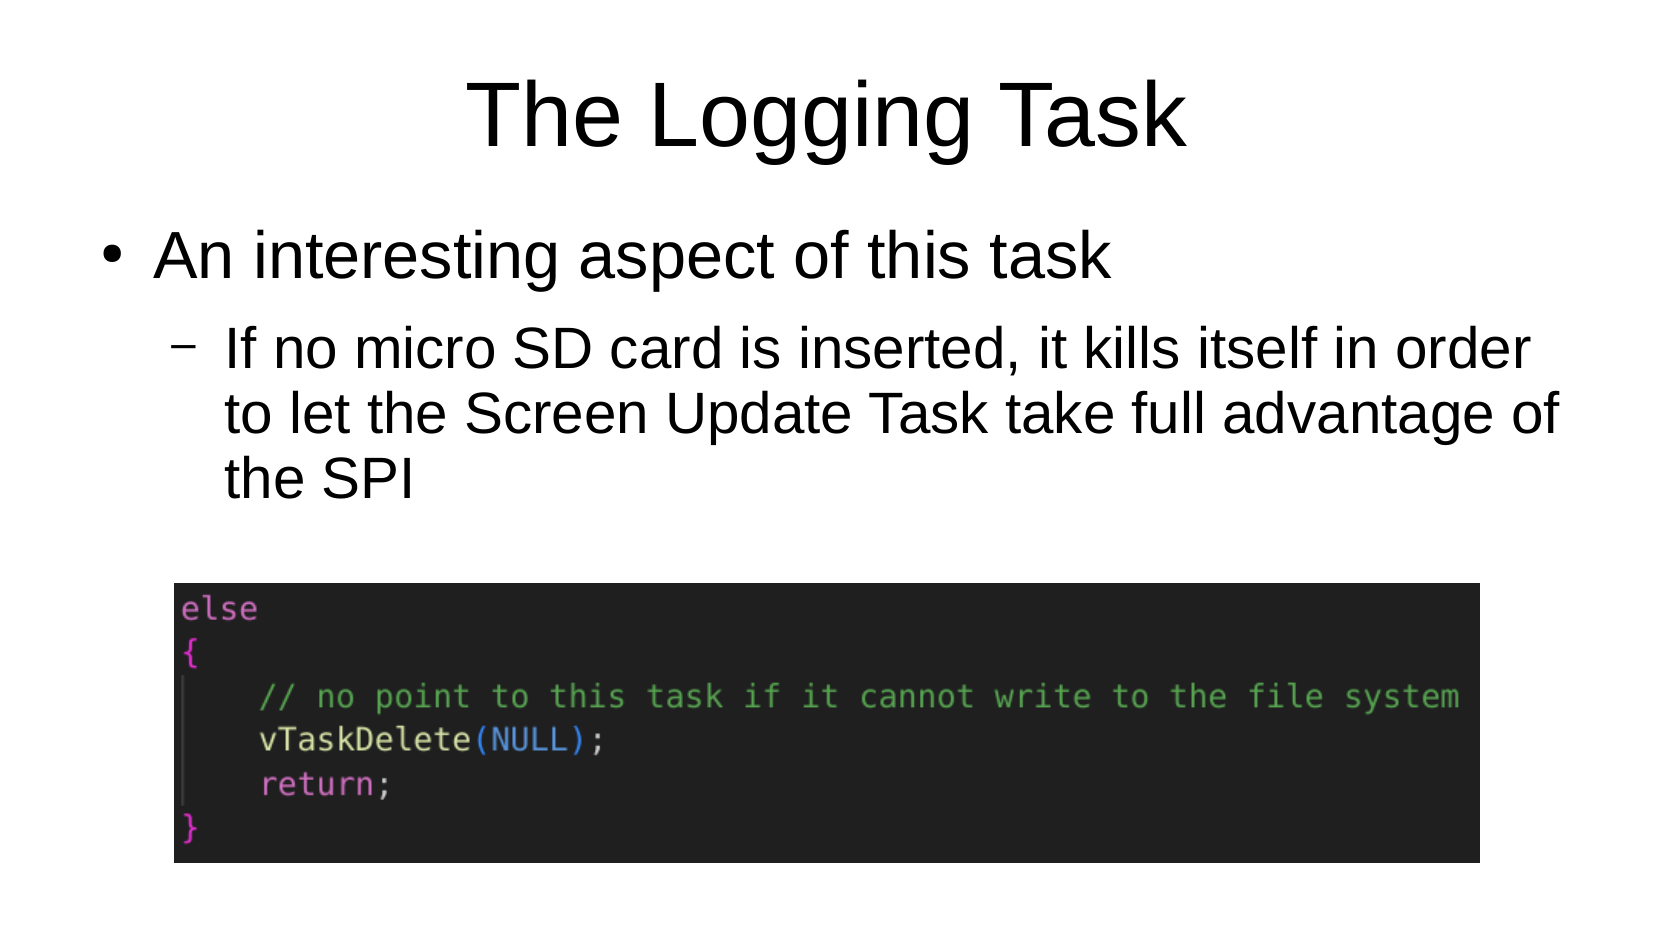

# The Logging Task
An interesting aspect of this task
If no micro SD card is inserted, it kills itself in order to let the Screen Update Task take full advantage of the SPI